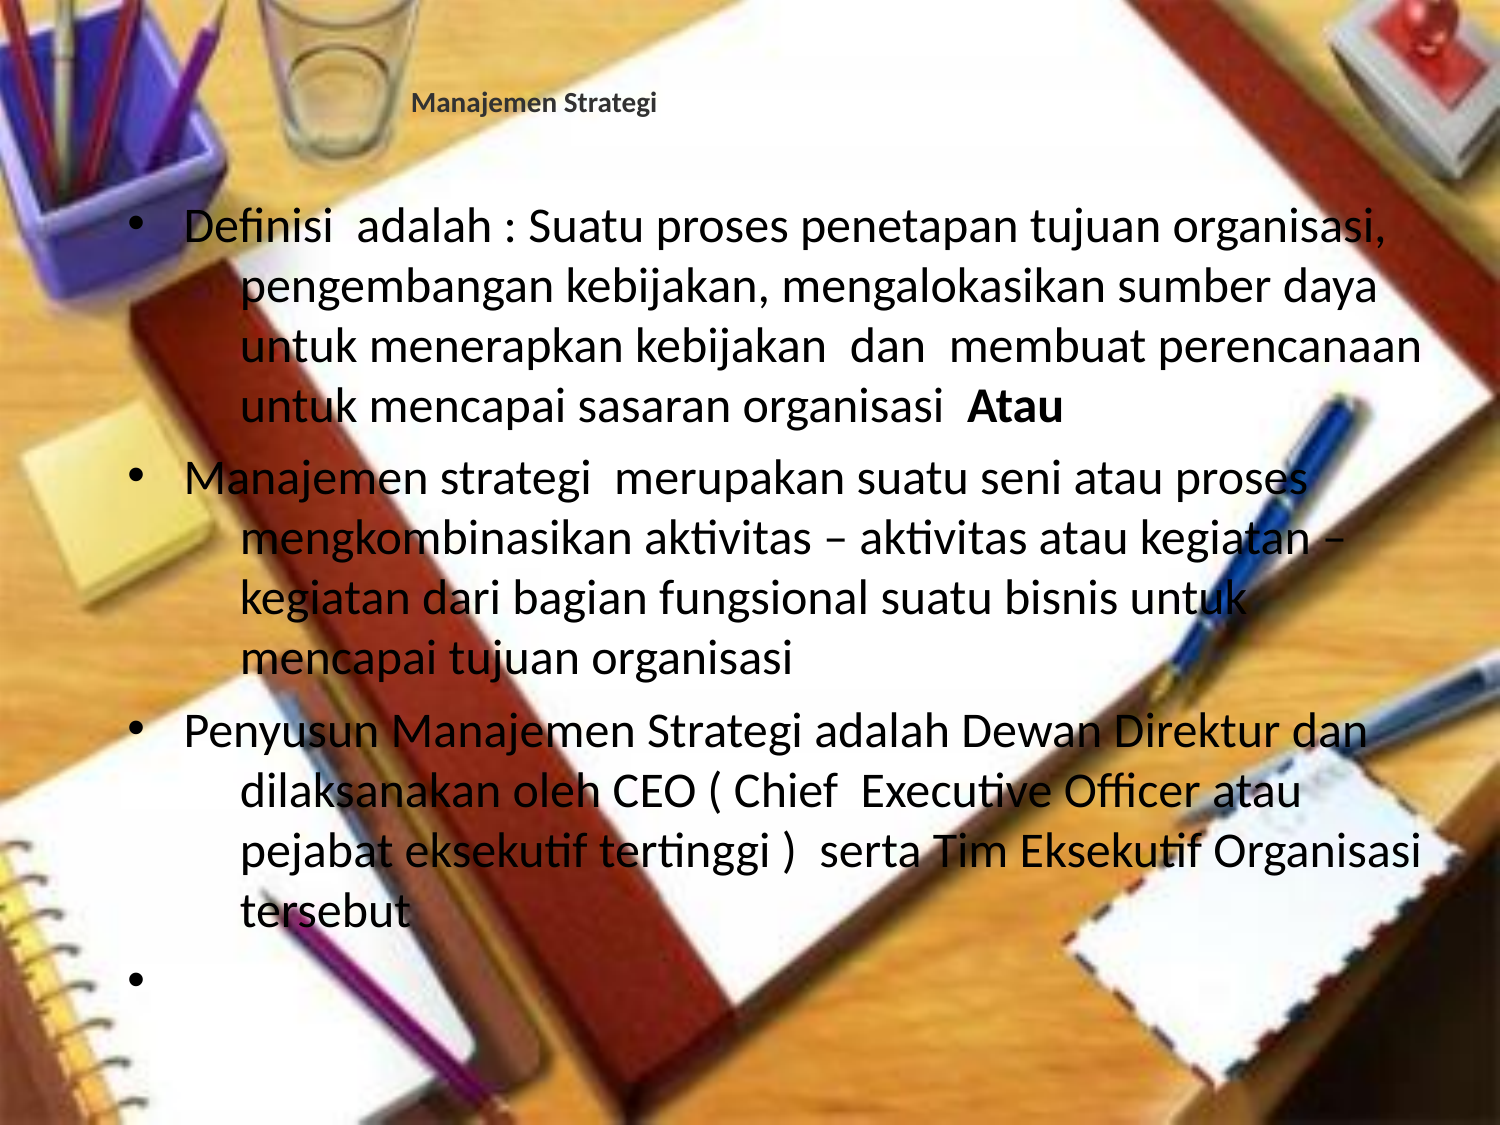

# Manajemen Strategi
Definisi adalah : Suatu proses penetapan tujuan organisasi, pengembangan kebijakan, mengalokasikan sumber daya untuk menerapkan kebijakan dan membuat perencanaan untuk mencapai sasaran organisasi Atau
Manajemen strategi merupakan suatu seni atau proses mengkombinasikan aktivitas – aktivitas atau kegiatan – kegiatan dari bagian fungsional suatu bisnis untuk mencapai tujuan organisasi
Penyusun Manajemen Strategi adalah Dewan Direktur dan dilaksanakan oleh CEO ( Chief Executive Officer atau pejabat eksekutif tertinggi ) serta Tim Eksekutif Organisasi tersebut